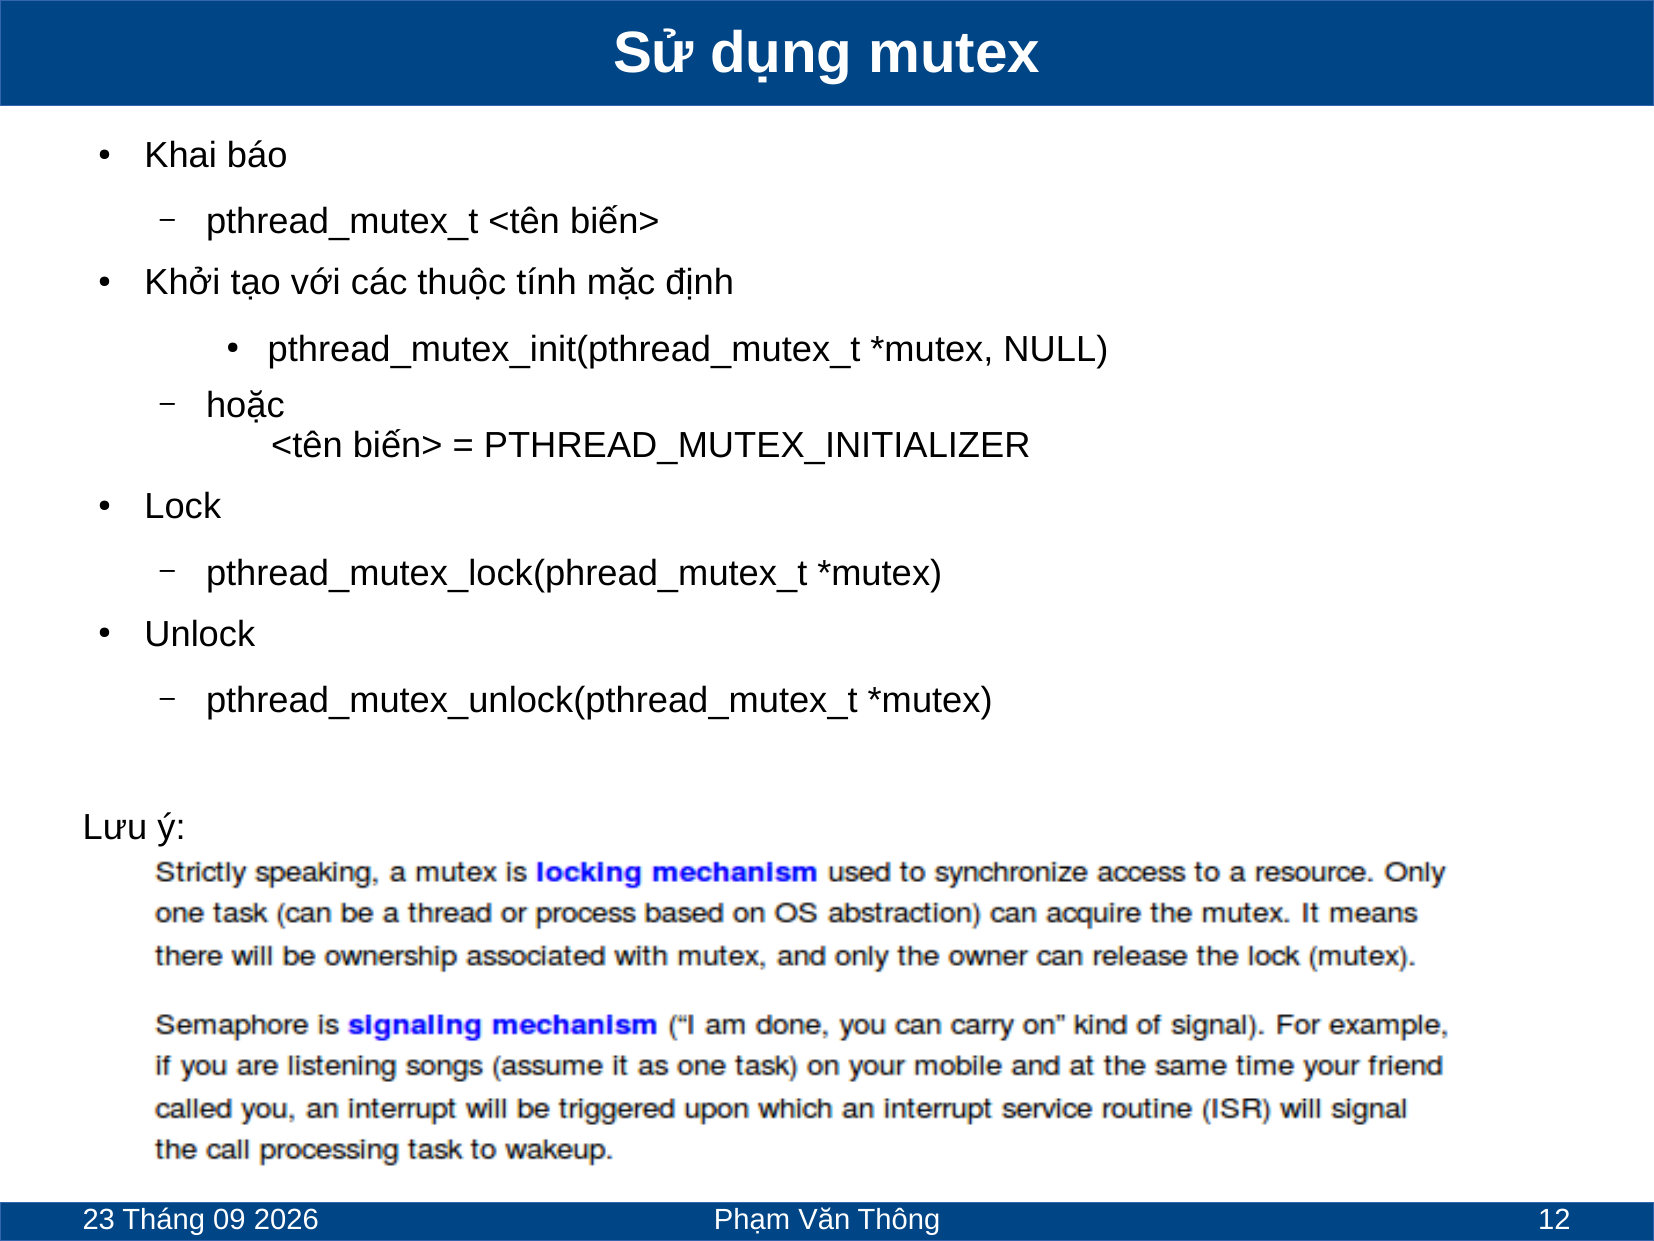

# Sử dụng mutex
Khai báo
pthread_mutex_t <tên biến>
Khởi tạo với các thuộc tính mặc định
pthread_mutex_init(pthread_mutex_t *mutex, NULL)
hoặc
	<tên biến> = PTHREAD_MUTEX_INITIALIZER
Lock
pthread_mutex_lock(phread_mutex_t *mutex)
Unlock
pthread_mutex_unlock(pthread_mutex_t *mutex)
Lưu ý:
Phạm Văn Thông
12